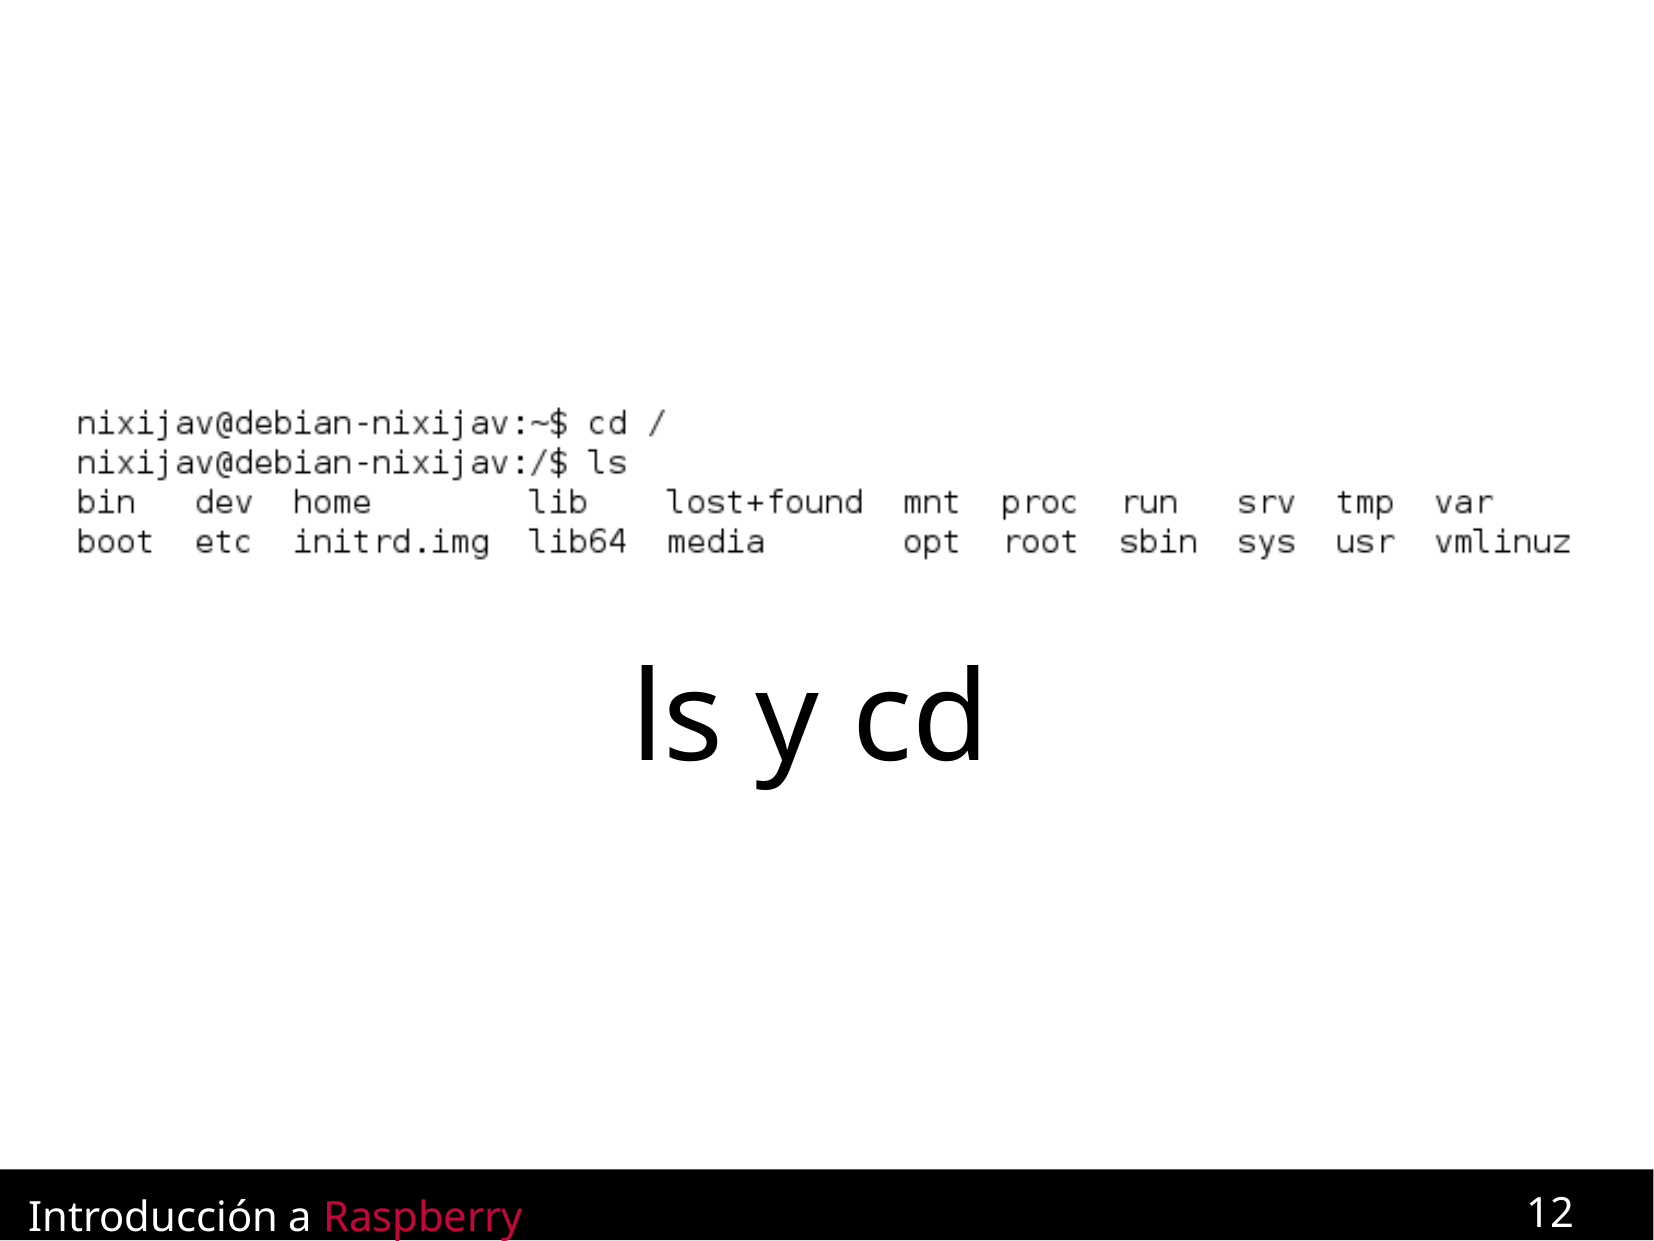

# ls y cd
Introducción a Raspberry Pi